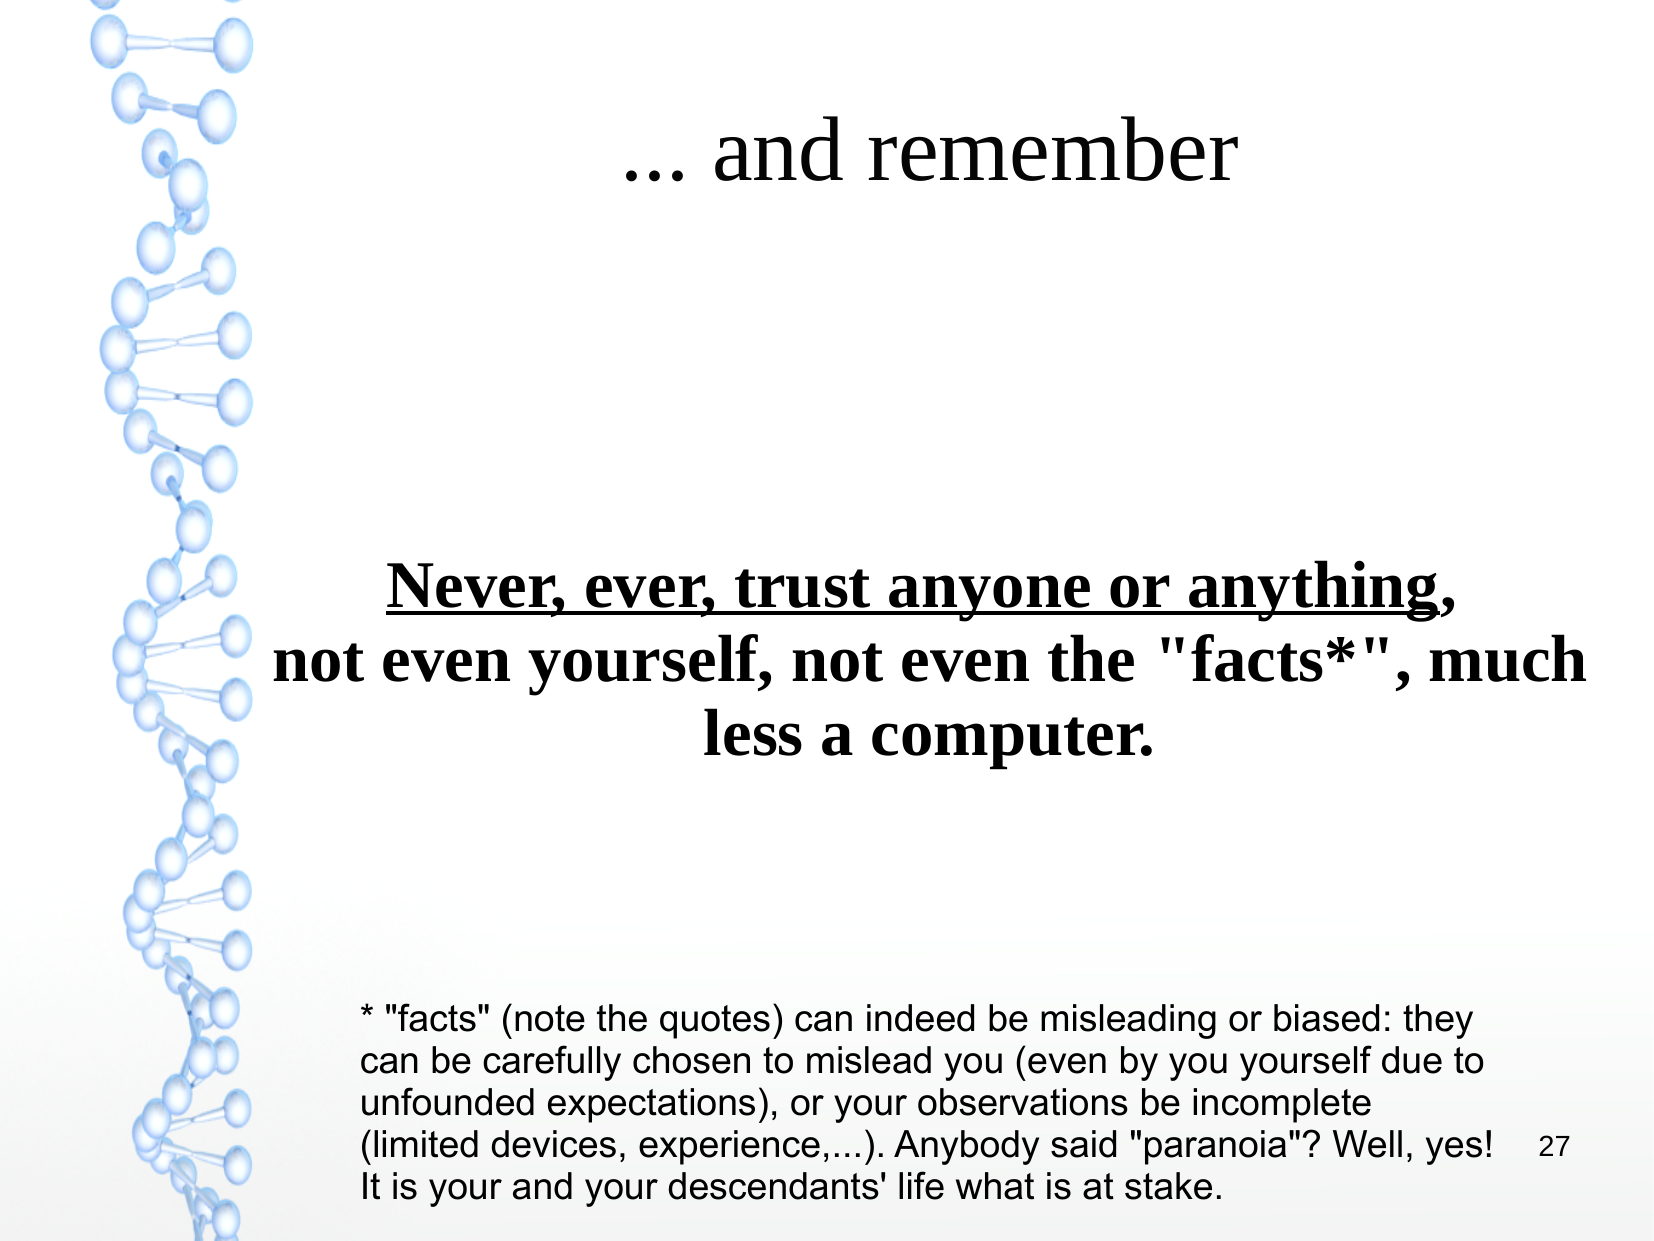

# ... and remember
Never, ever, trust anyone or anything,
not even yourself, not even the "facts*", much less a computer.
* "facts" (note the quotes) can indeed be misleading or biased: they can be carefully chosen to mislead you (even by you yourself due to unfounded expectations), or your observations be incomplete (limited devices, experience,...). Anybody said "paranoia"? Well, yes! It is your and your descendants' life what is at stake.
27